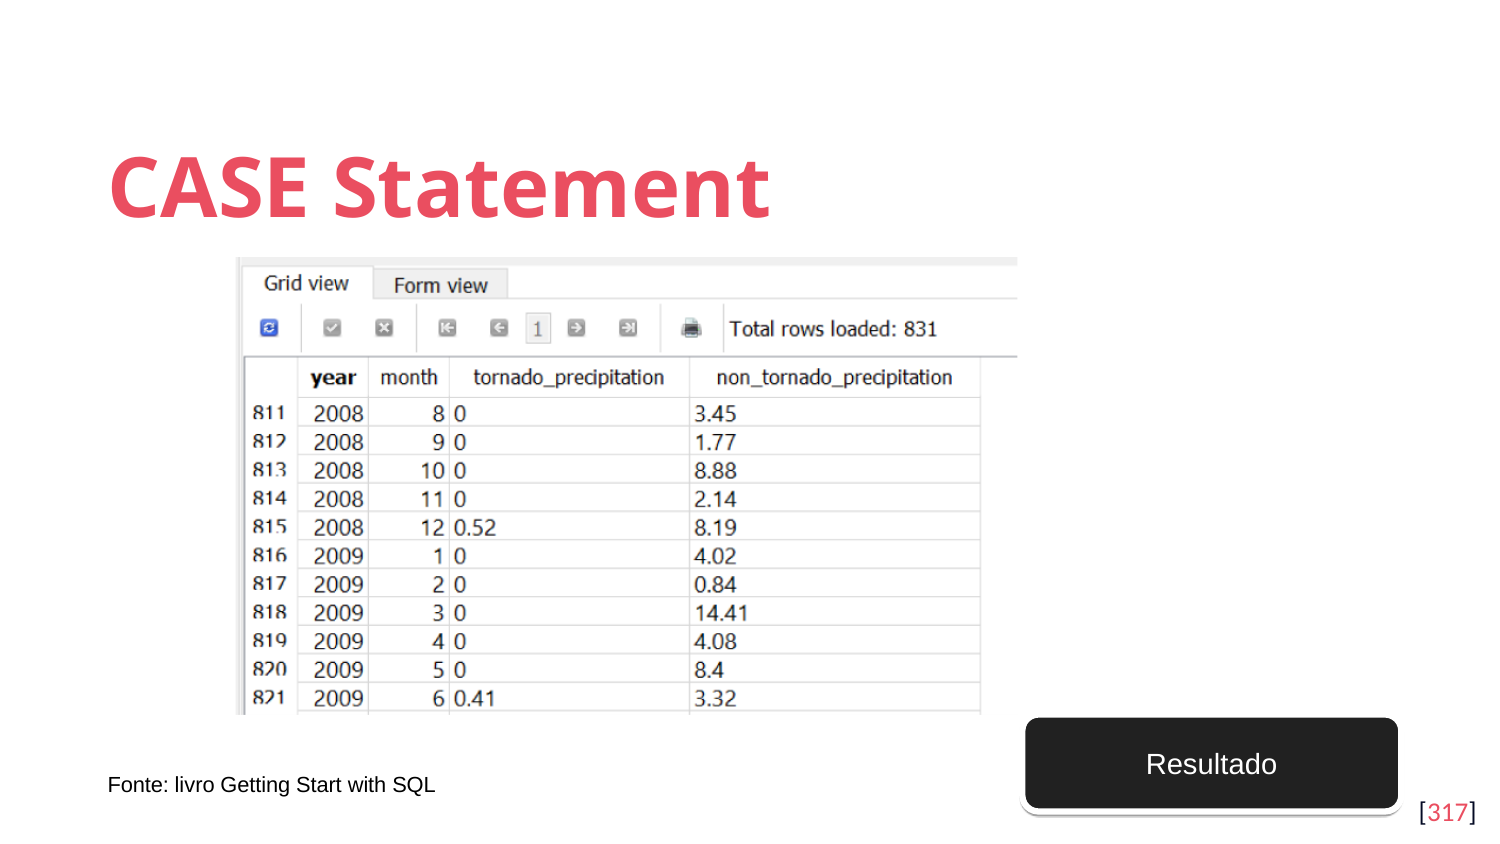

CASE Statement
Resultado
Fonte: livro Getting Start with SQL